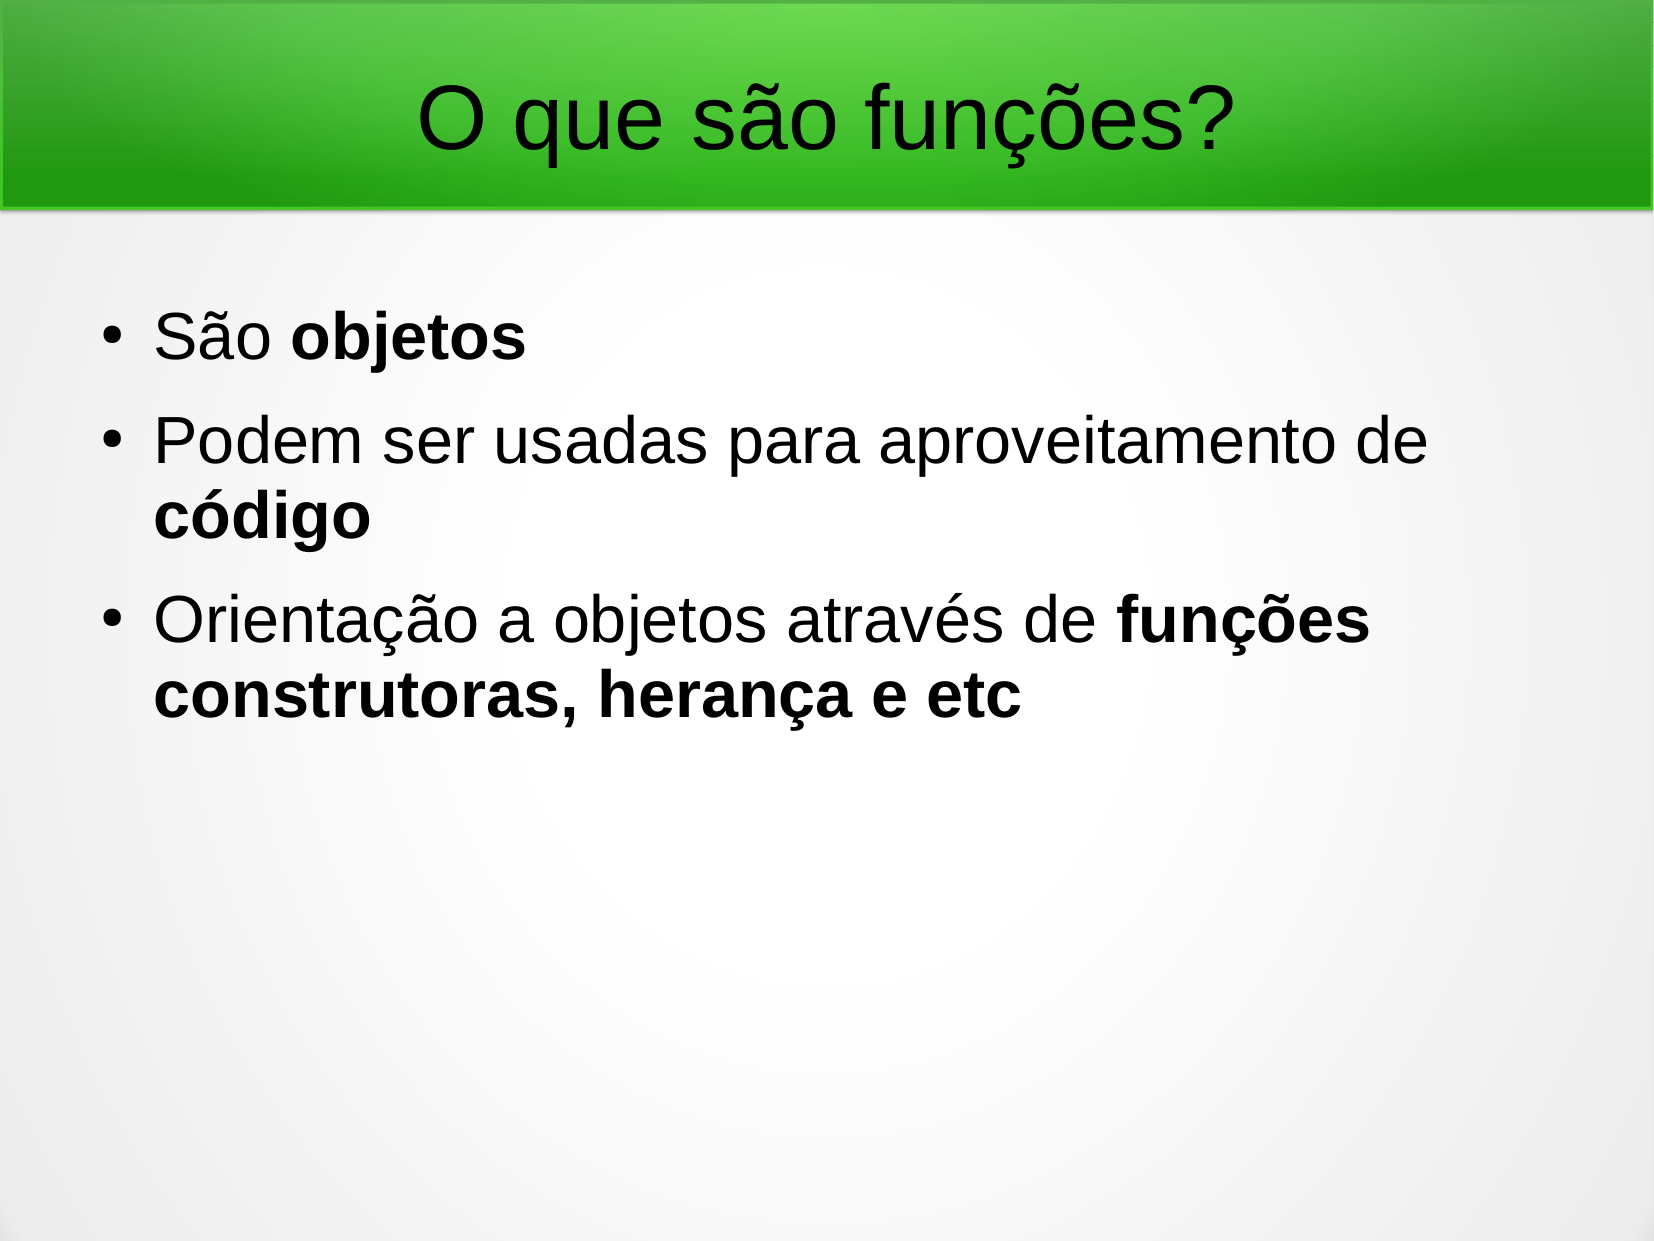

# O que são funções?
São objetos
Podem ser usadas para aproveitamento de código
Orientação a objetos através de funções construtoras, herança e etc